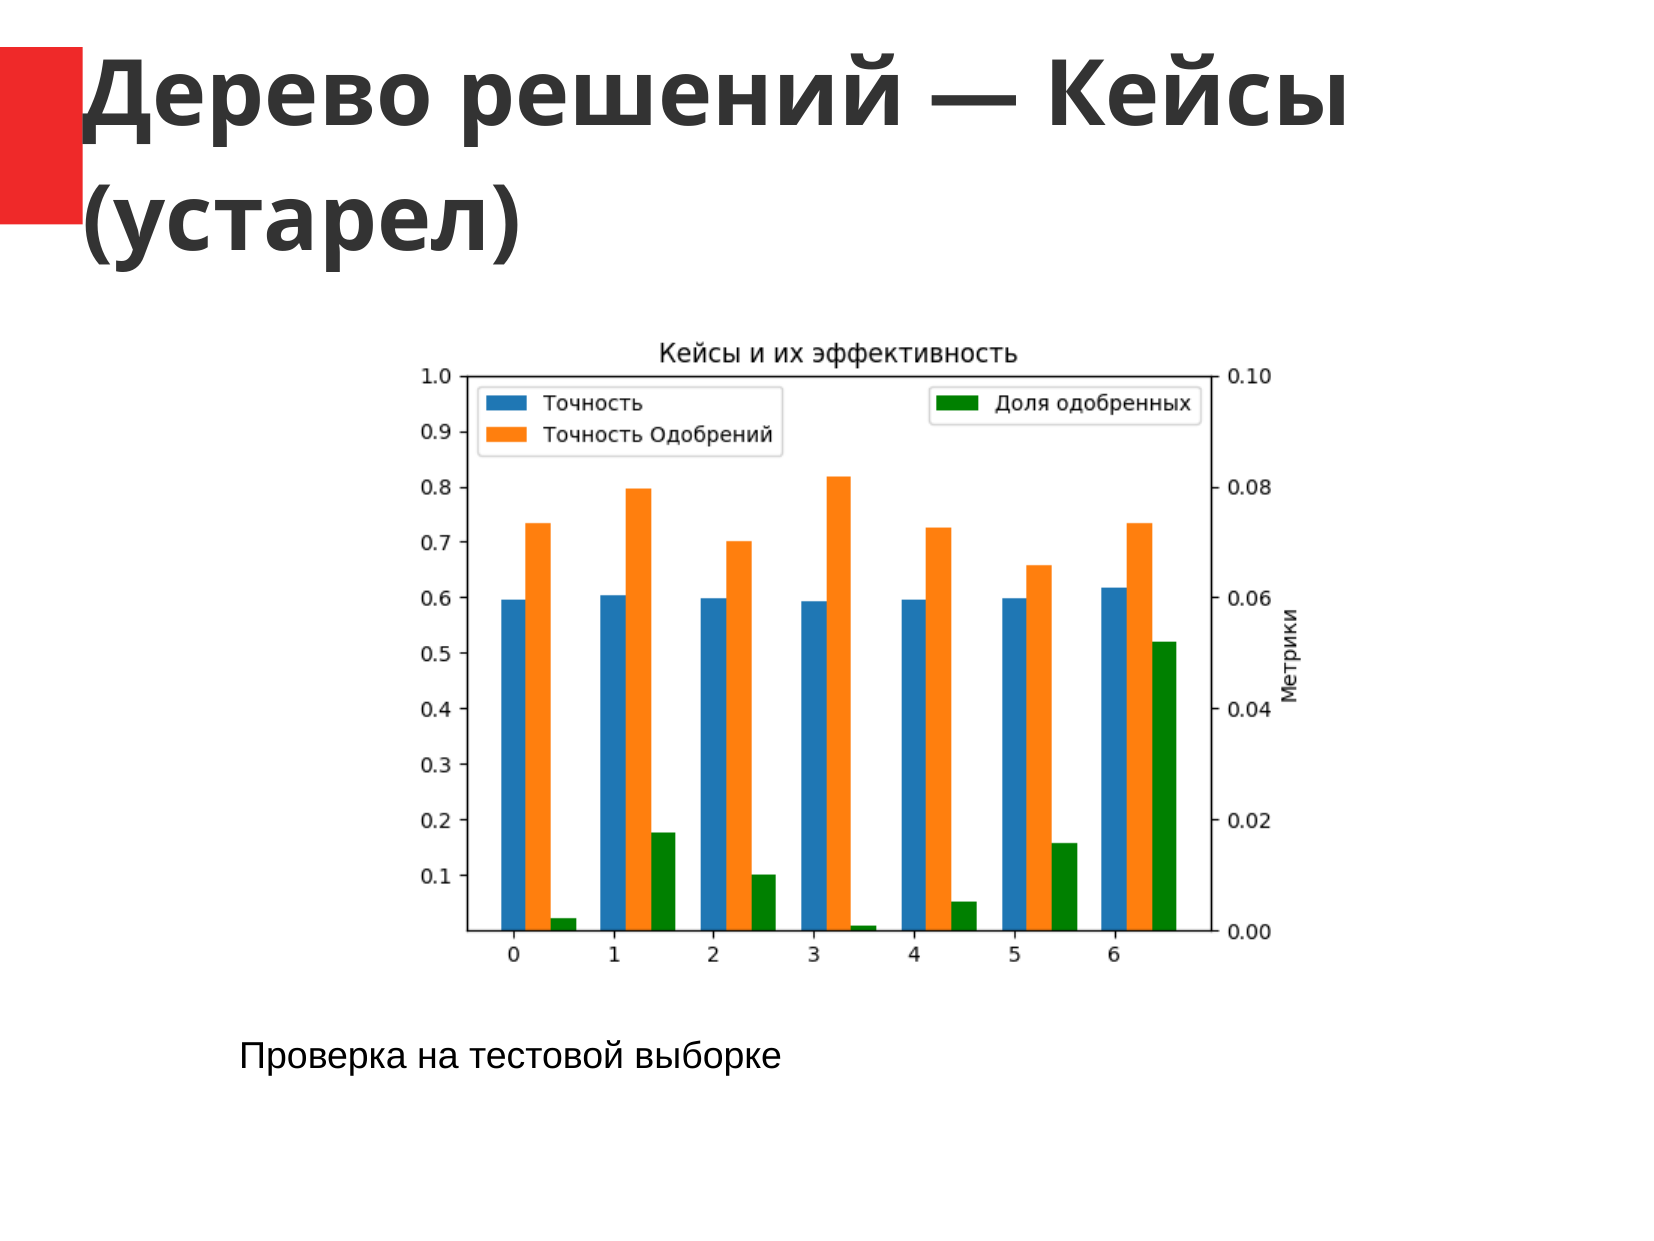

# Дерево решений — Кейсы (устарел)
Проверка на тестовой выборке